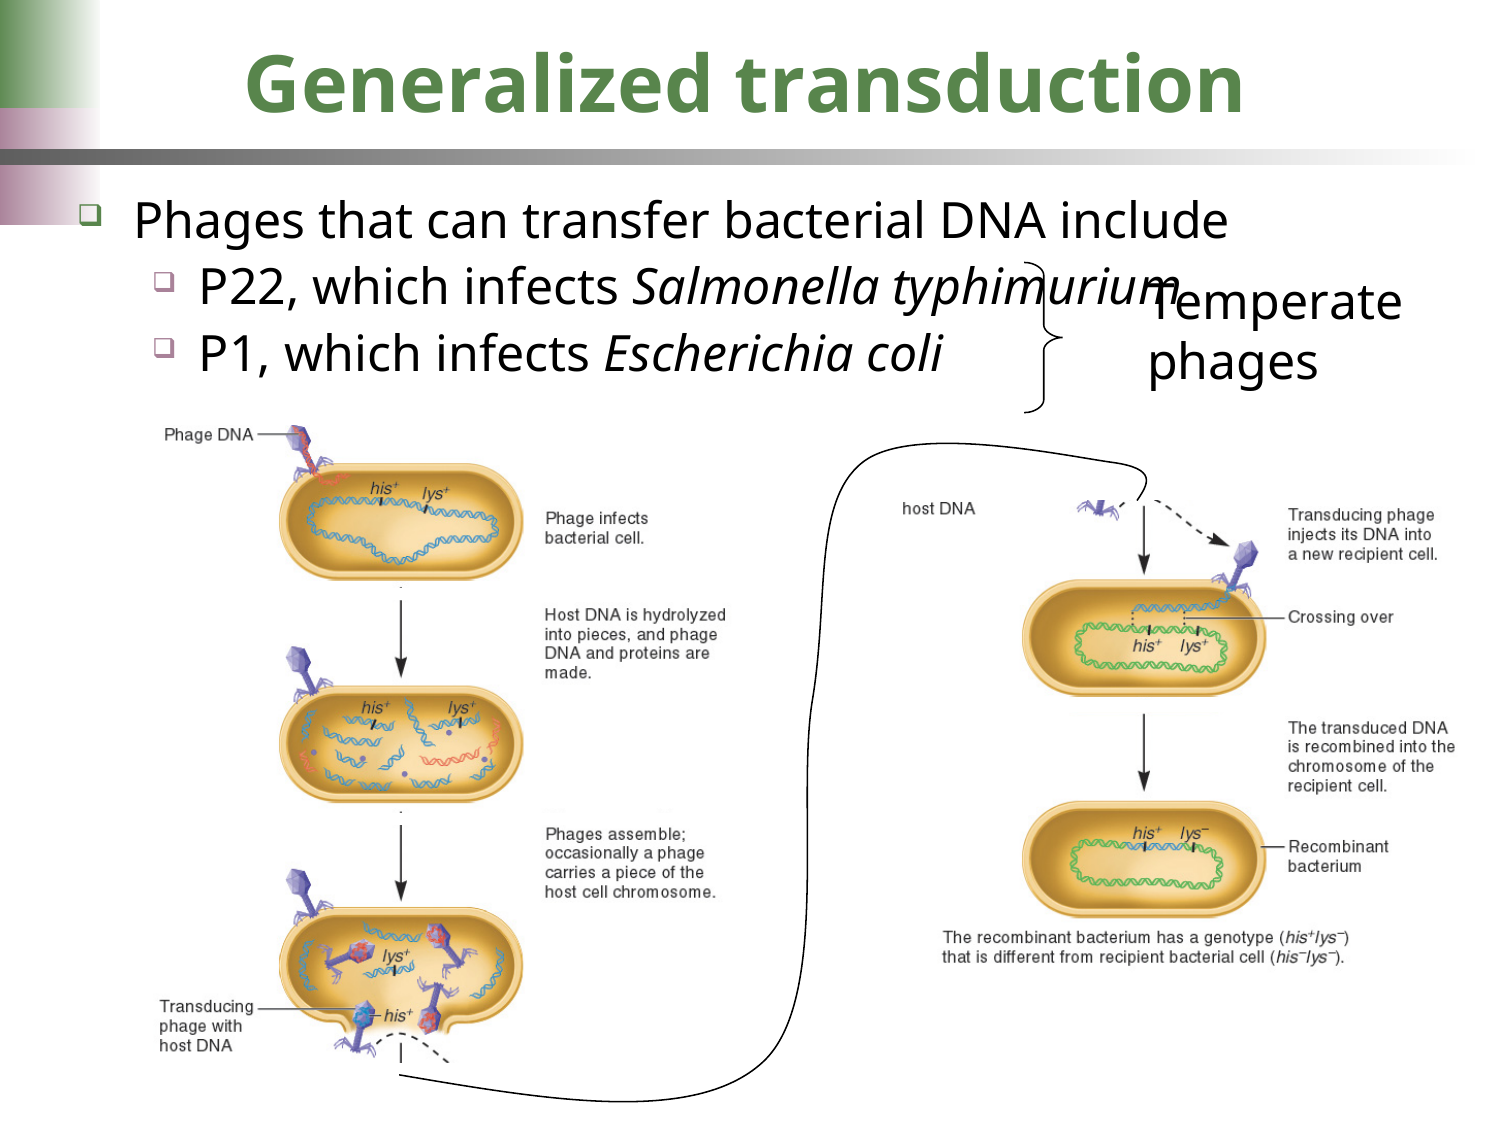

# Generalized transduction
Phages that can transfer bacterial DNA include
P22, which infects Salmonella typhimurium
P1, which infects Escherichia coli
Temperate
phages